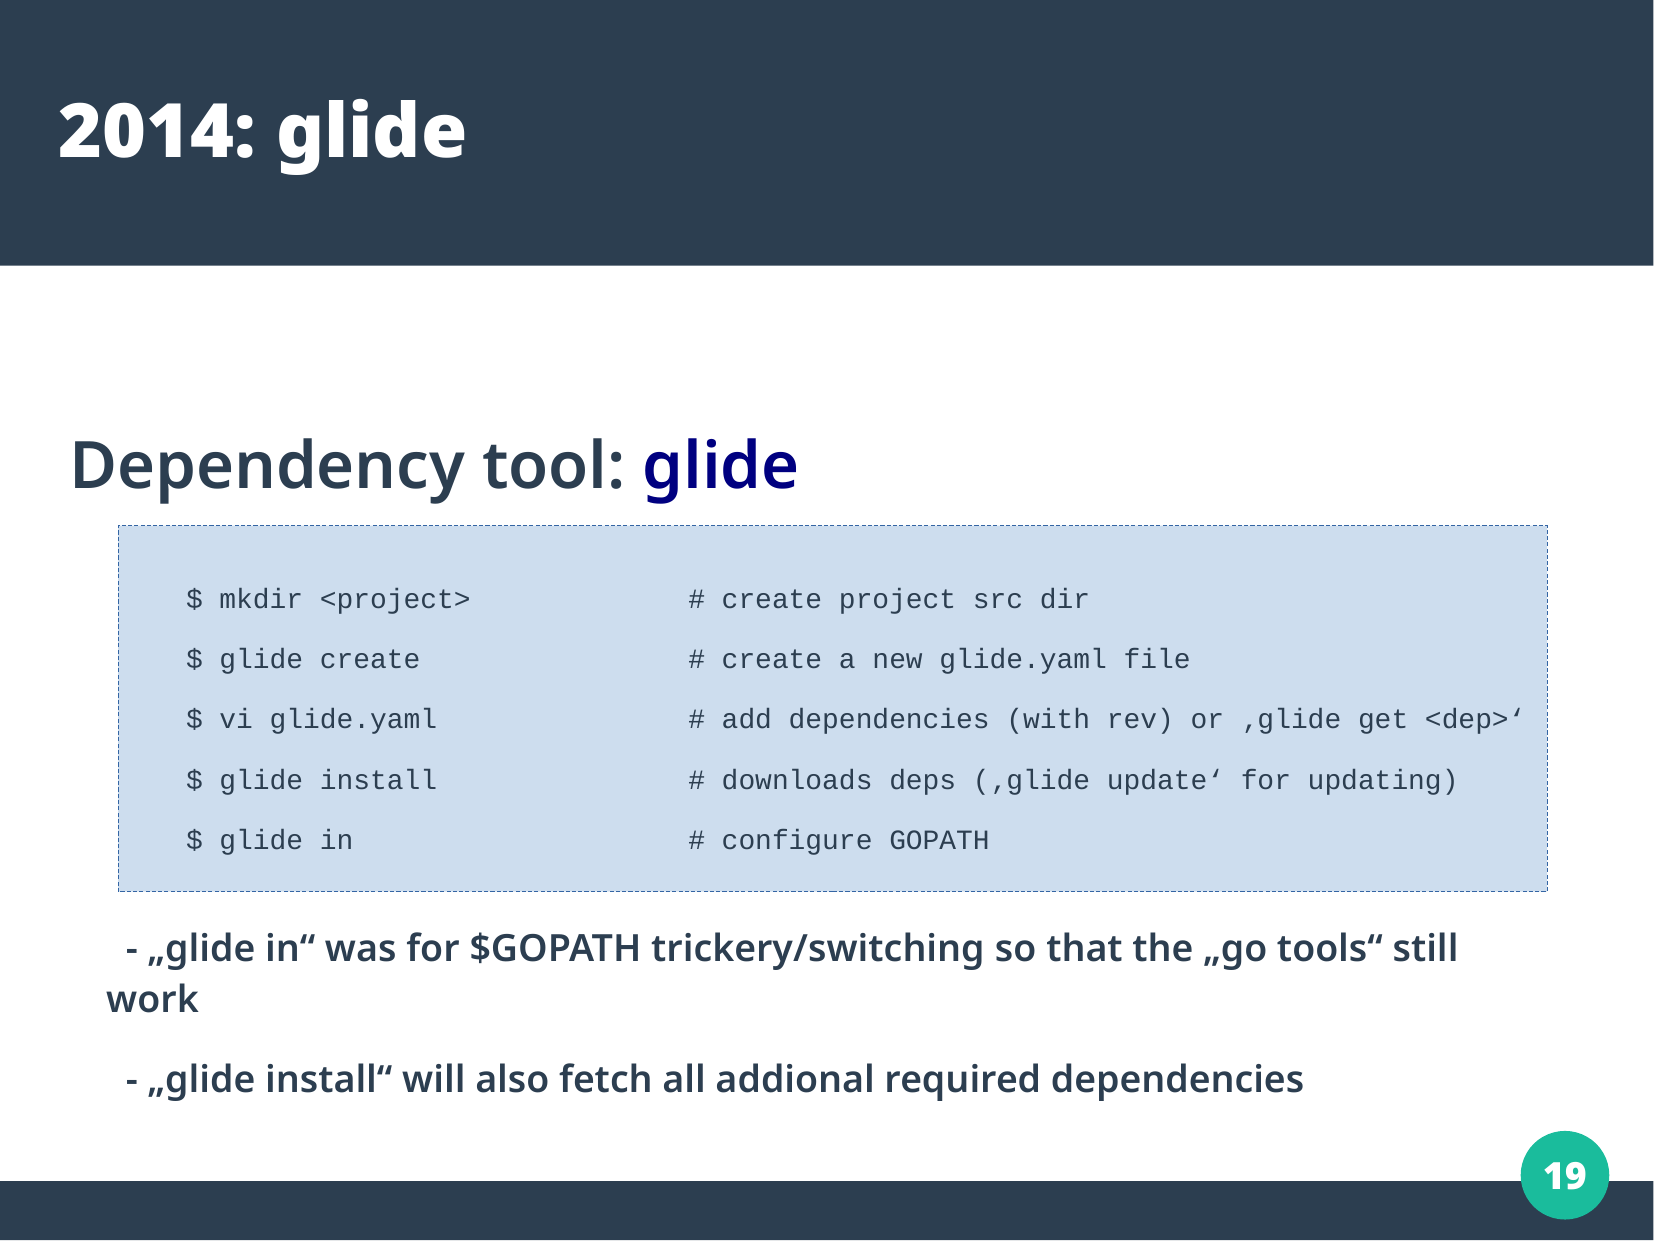

# 2014: glide
Dependency tool: glide
$ mkdir <project> # create project src dir
$ glide create # create a new glide.yaml file
$ vi glide.yaml # add dependencies (with rev) or ‚glide get <dep>‘
$ glide install # downloads deps (‚glide update‘ for updating)
$ glide in # configure GOPATH
 - „glide in“ was for $GOPATH trickery/switching so that the „go tools“ still work
 - „glide install“ will also fetch all addional required dependencies
19